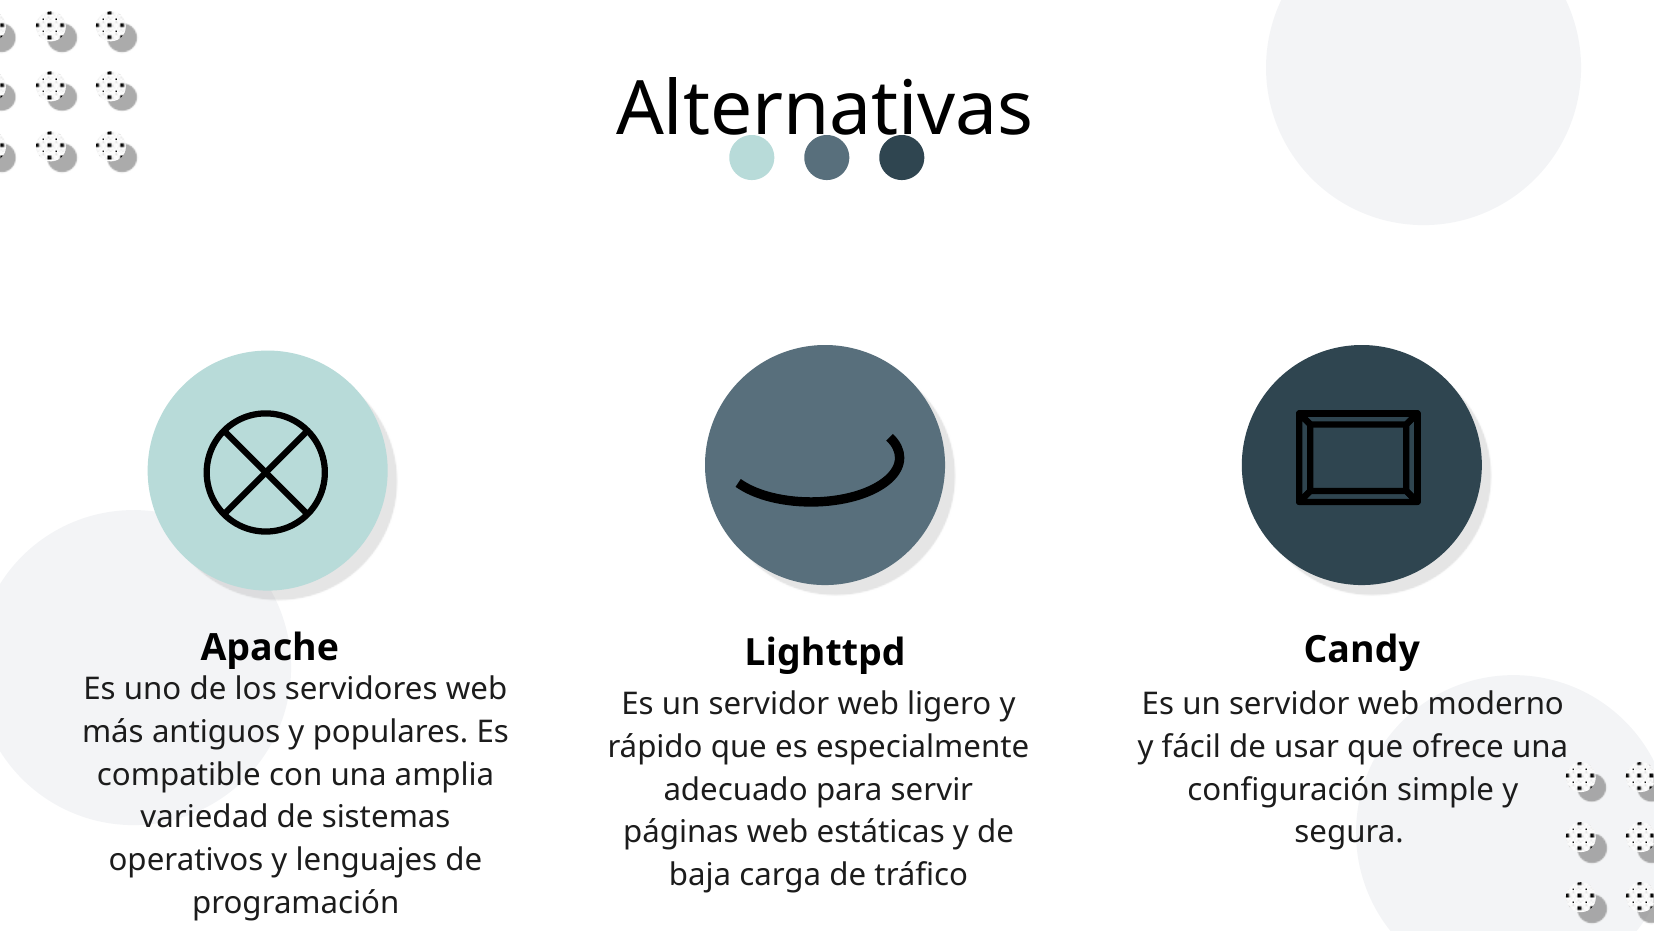

Alternativas
Apache
Candy
Lighttpd
Es uno de los servidores web más antiguos y populares. Es compatible con una amplia variedad de sistemas operativos y lenguajes de programación
Es un servidor web ligero y rápido que es especialmente adecuado para servir páginas web estáticas y de baja carga de tráfico
Es un servidor web moderno y fácil de usar que ofrece una configuración simple y segura.